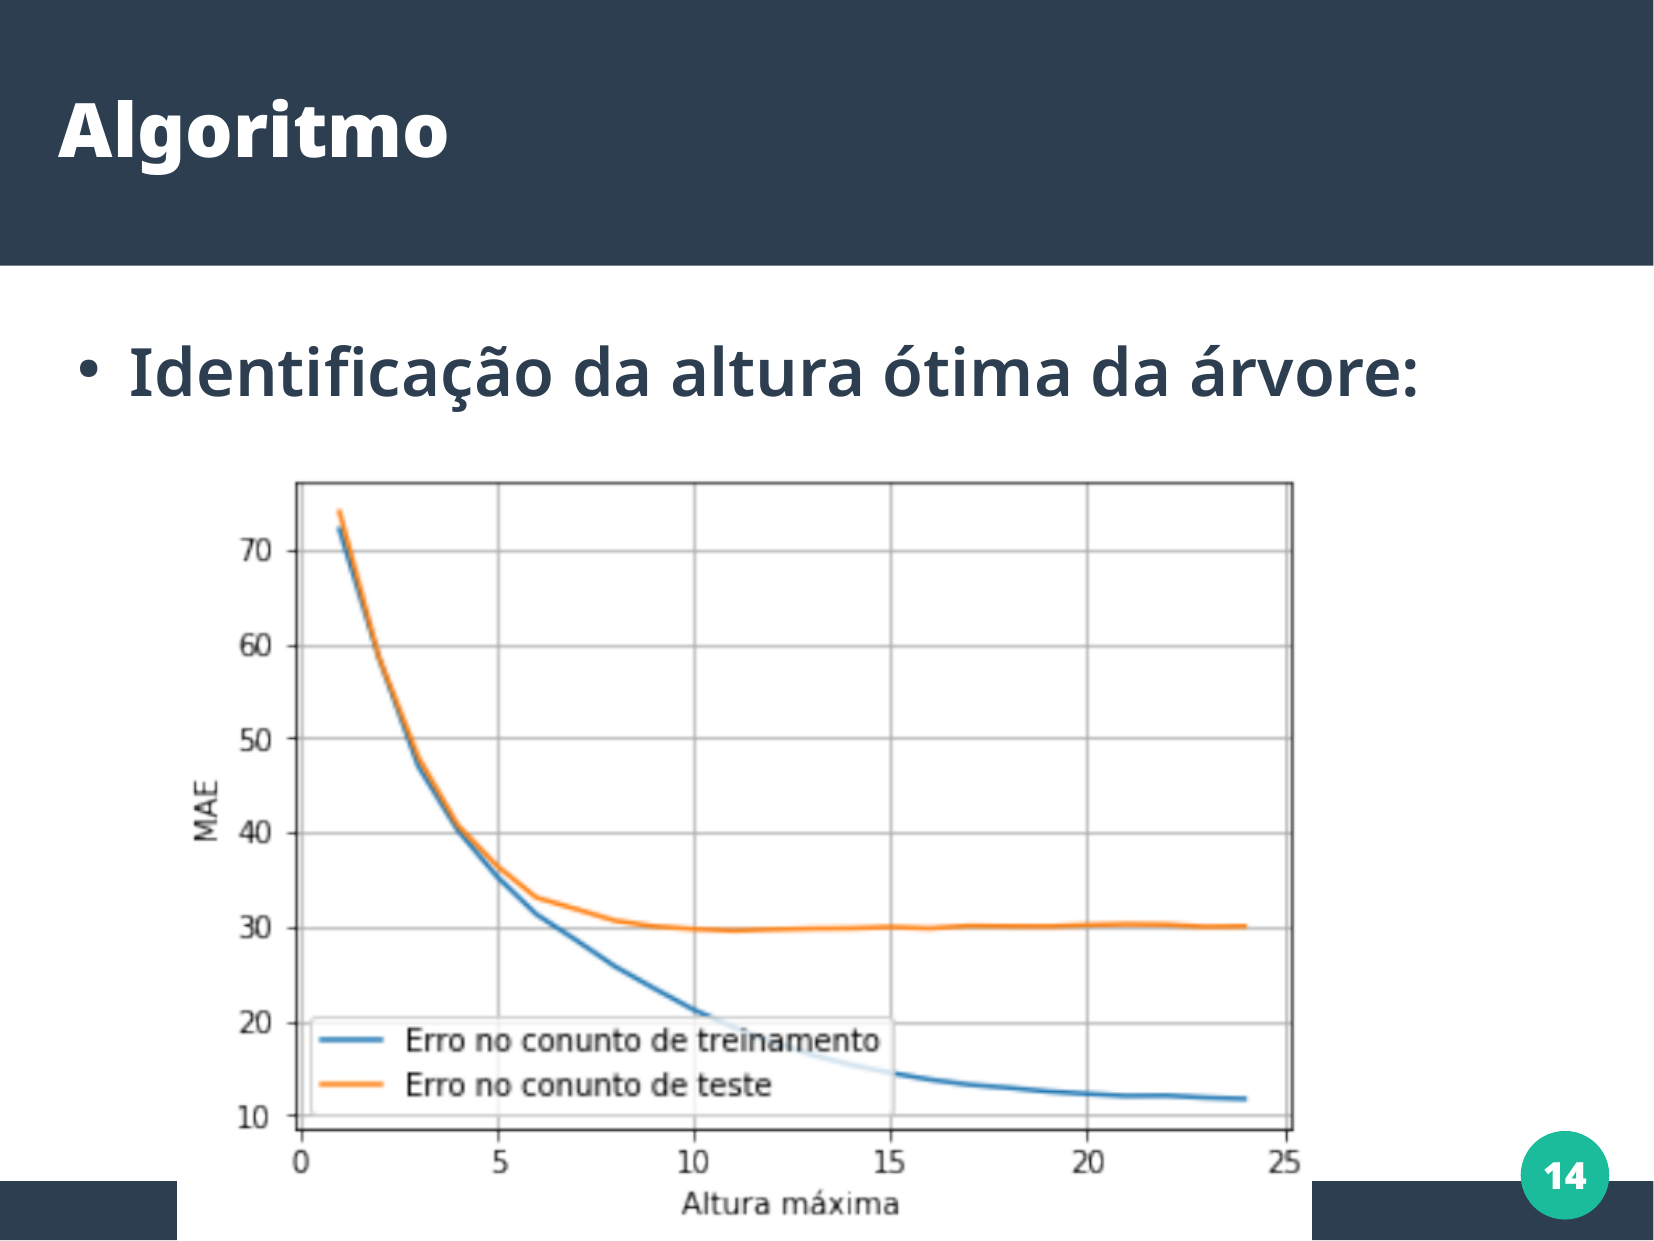

# Algoritmo
Identificação da altura ótima da árvore:
14